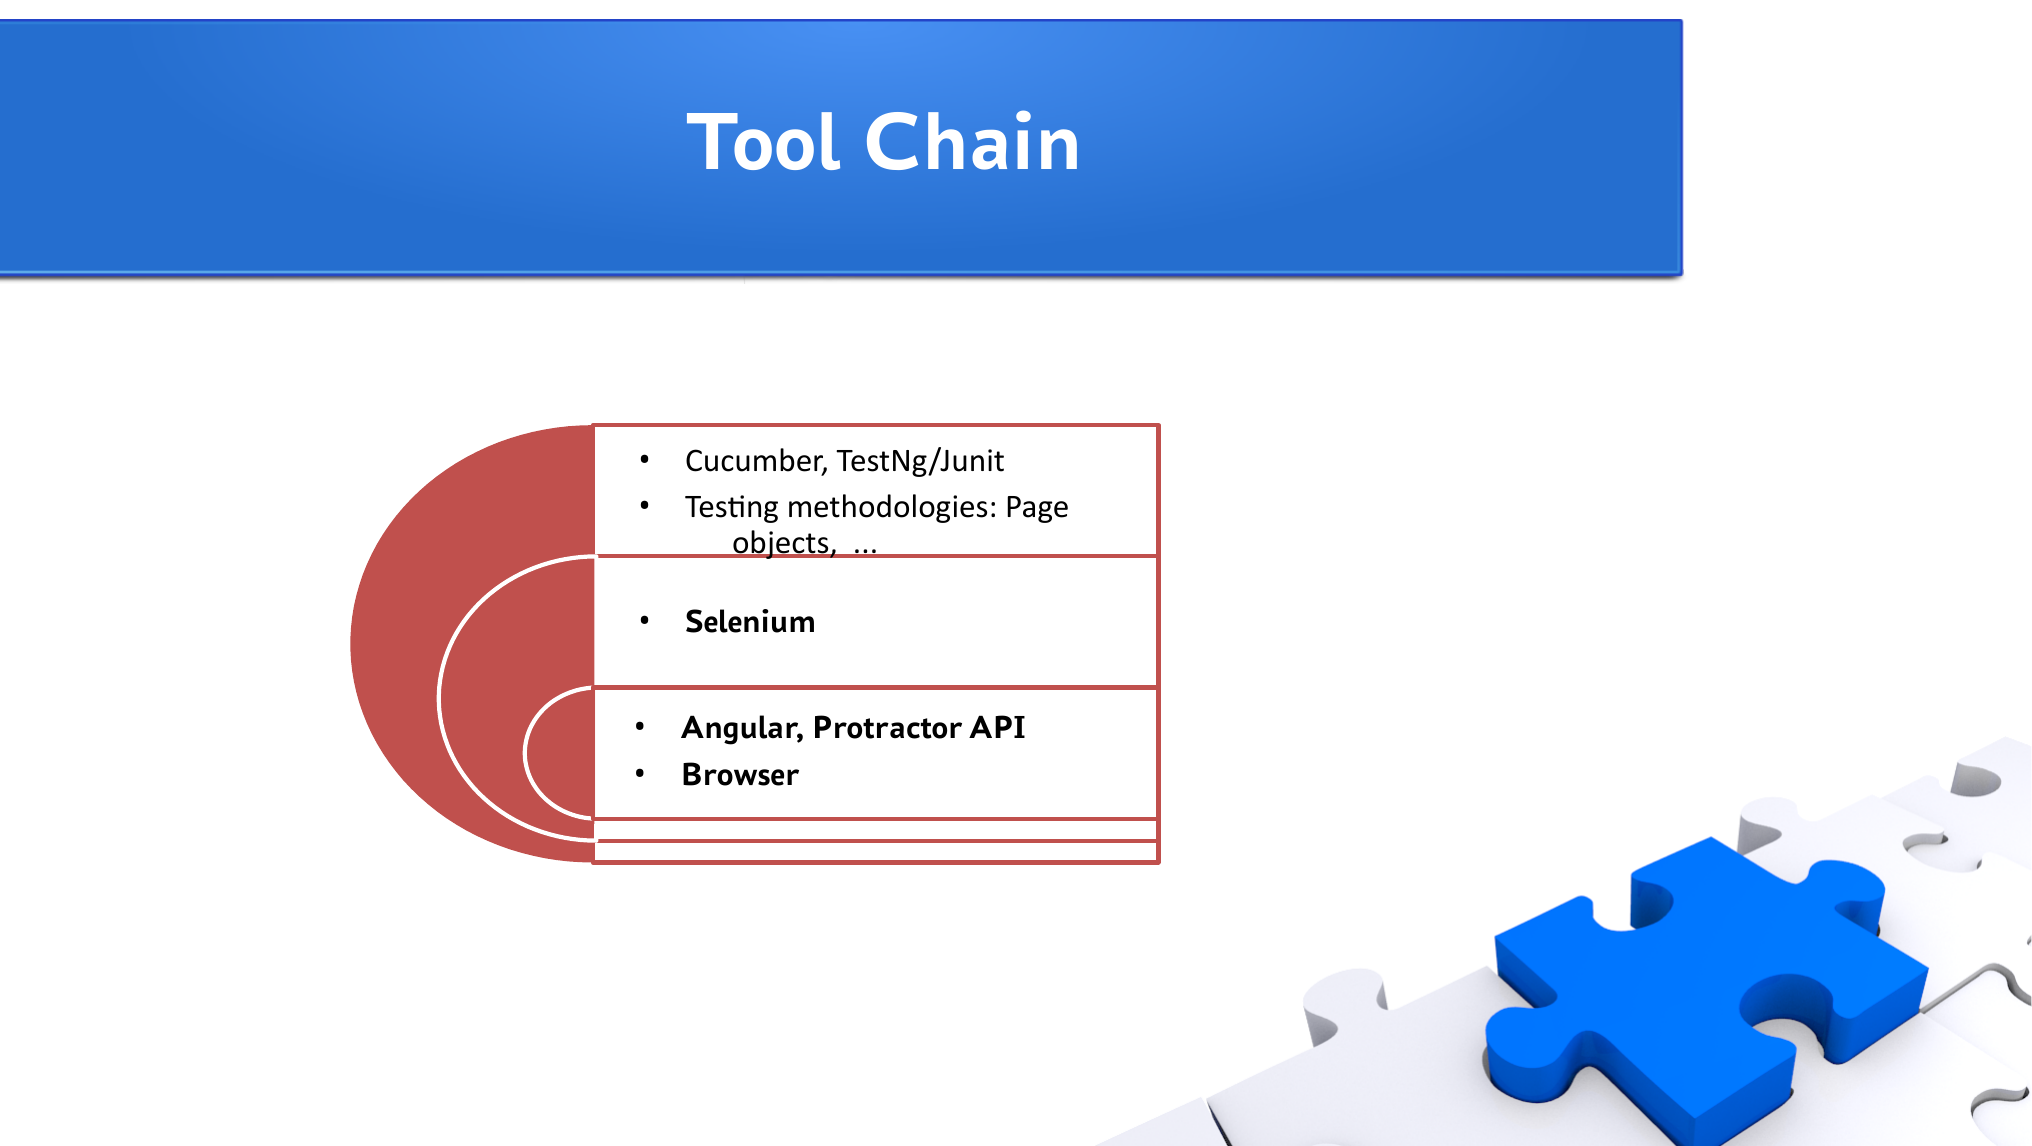

# Tool Chain
Cucumber, TestNg/Junit
Testing methodologies: Page objects, ...
Selenium
Angular, Protractor API
Browser